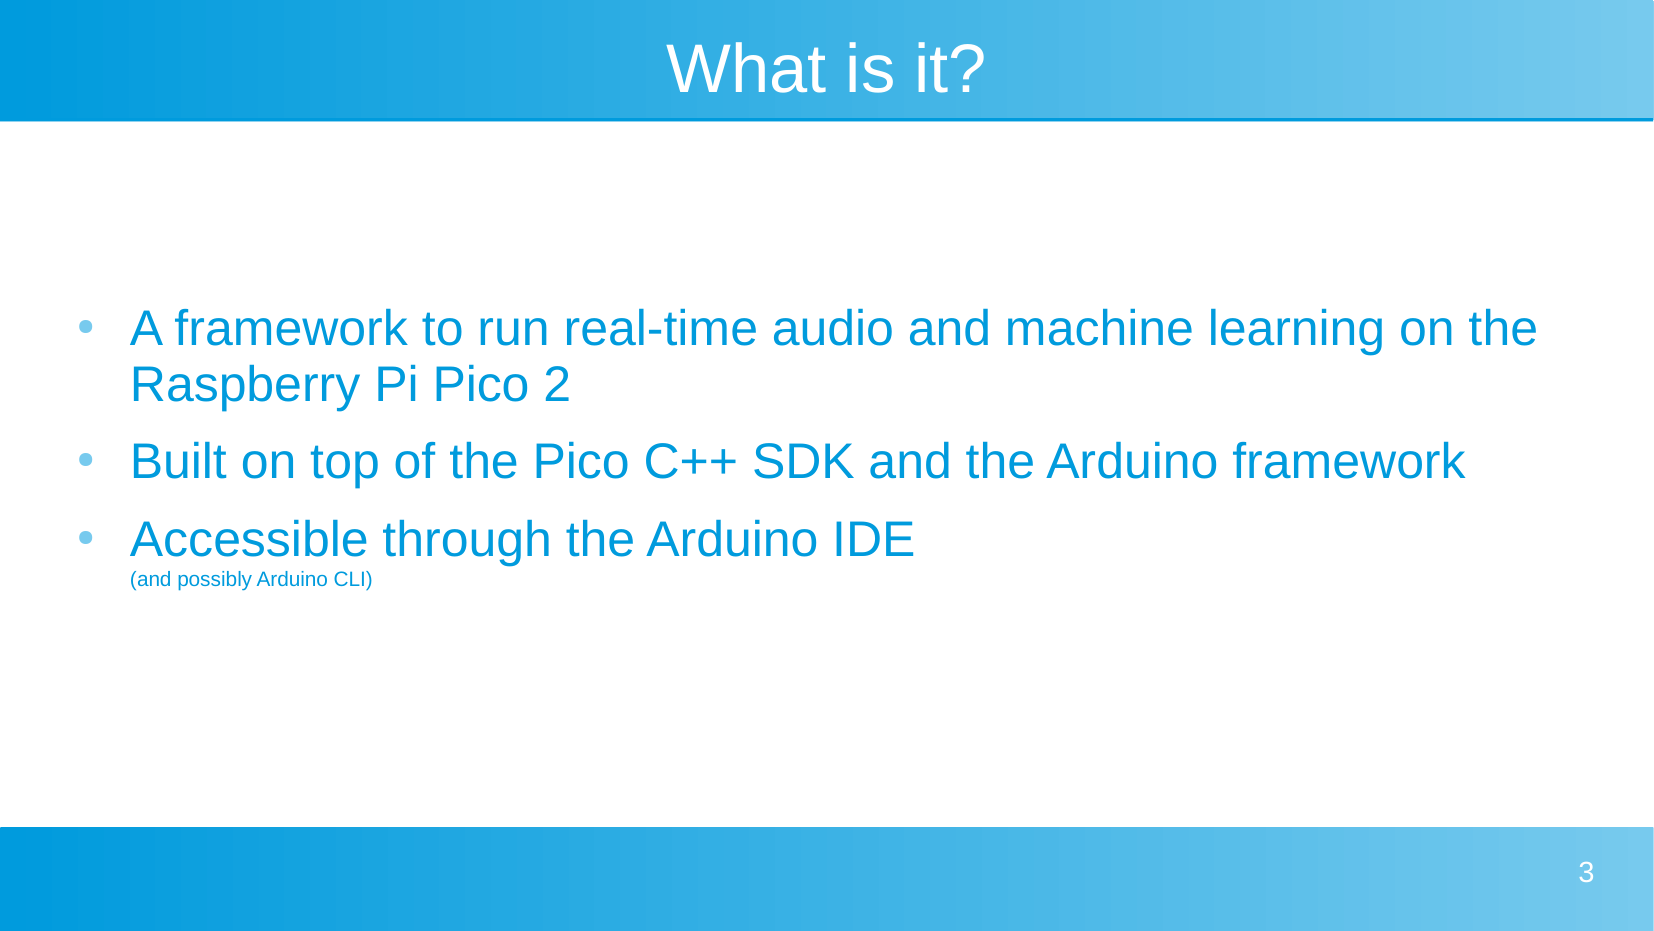

# What is it?
A framework to run real-time audio and machine learning on the Raspberry Pi Pico 2
Built on top of the Pico C++ SDK and the Arduino framework
Accessible through the Arduino IDE
(and possibly Arduino CLI)
3